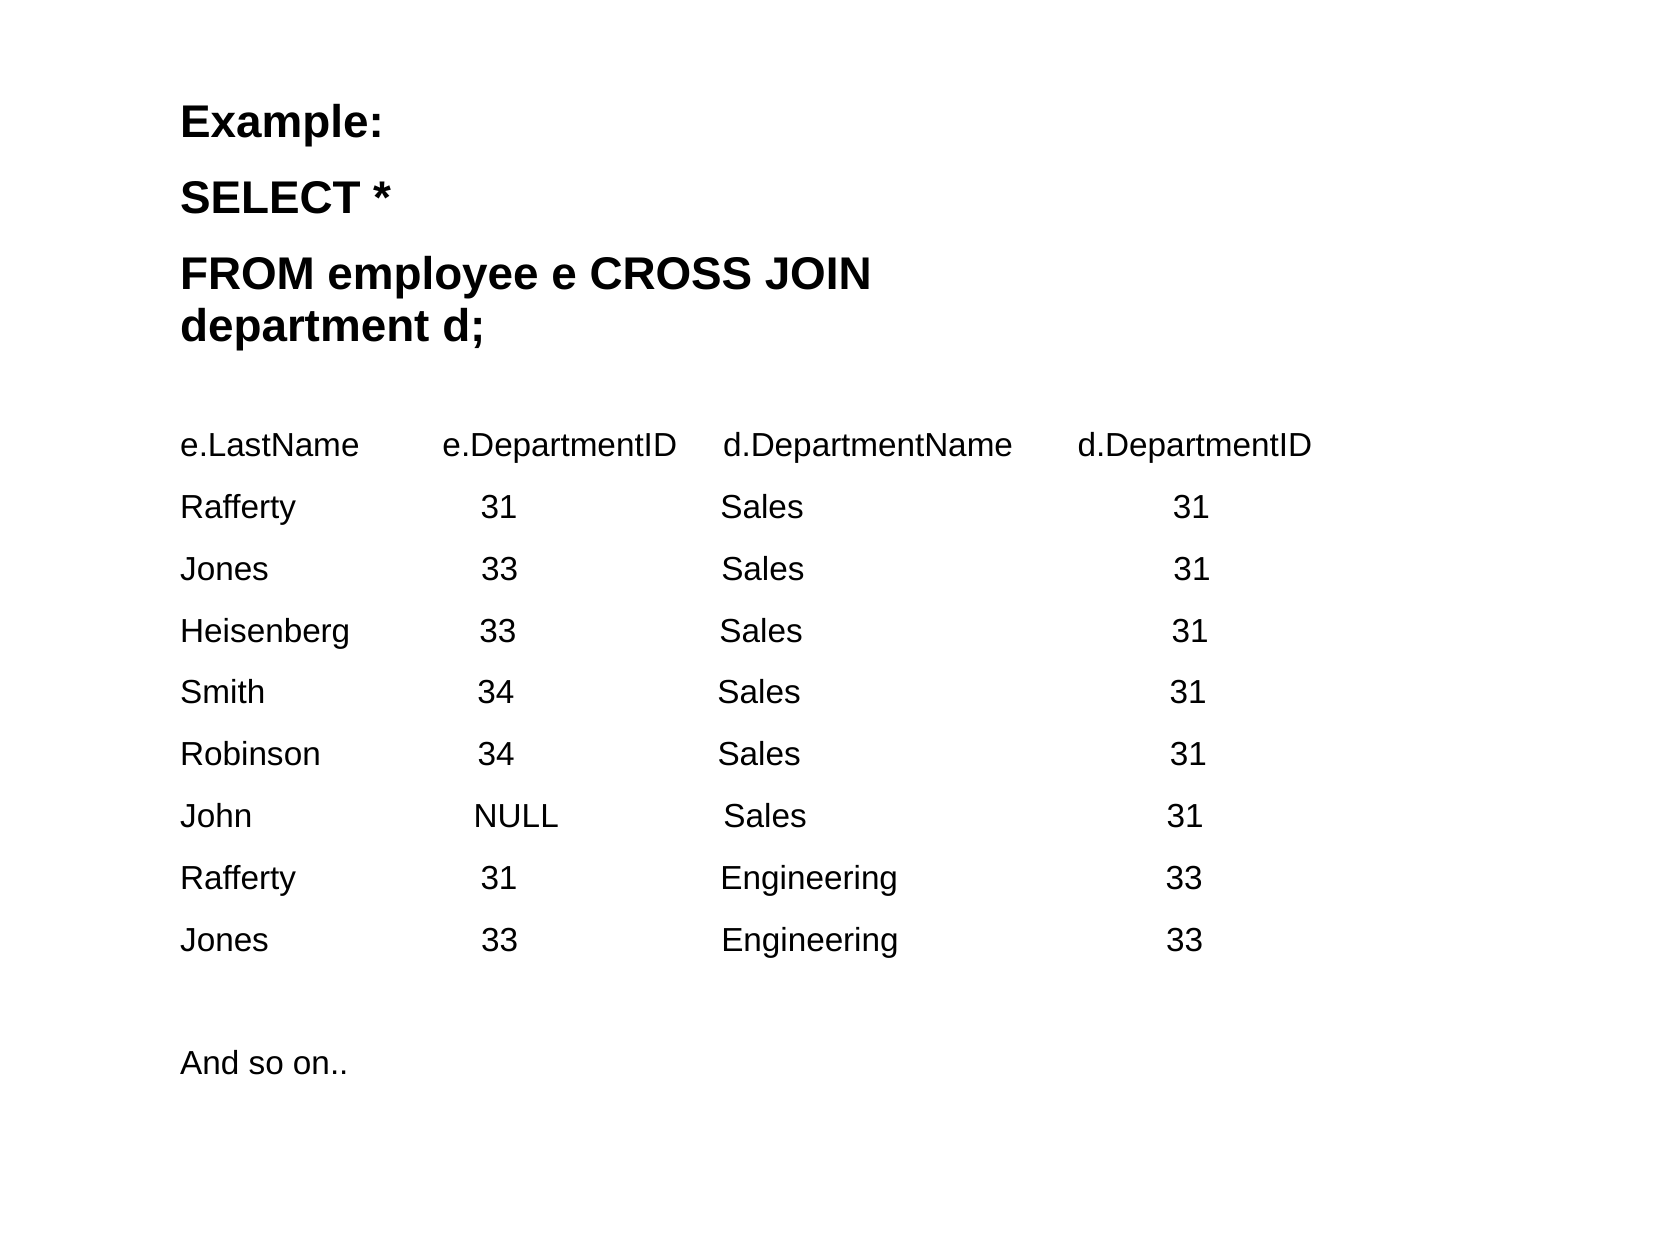

Example:
SELECT *
FROM employee e CROSS JOIN department d;
e.LastName e.DepartmentID d.DepartmentName d.DepartmentID
Rafferty 31 Sales 31
Jones 33 Sales 31
Heisenberg 33 Sales 31
Smith 34 Sales 31
Robinson 34 Sales 31
John NULL Sales 31
Rafferty 31 Engineering 33
Jones 33 Engineering 33
And so on..